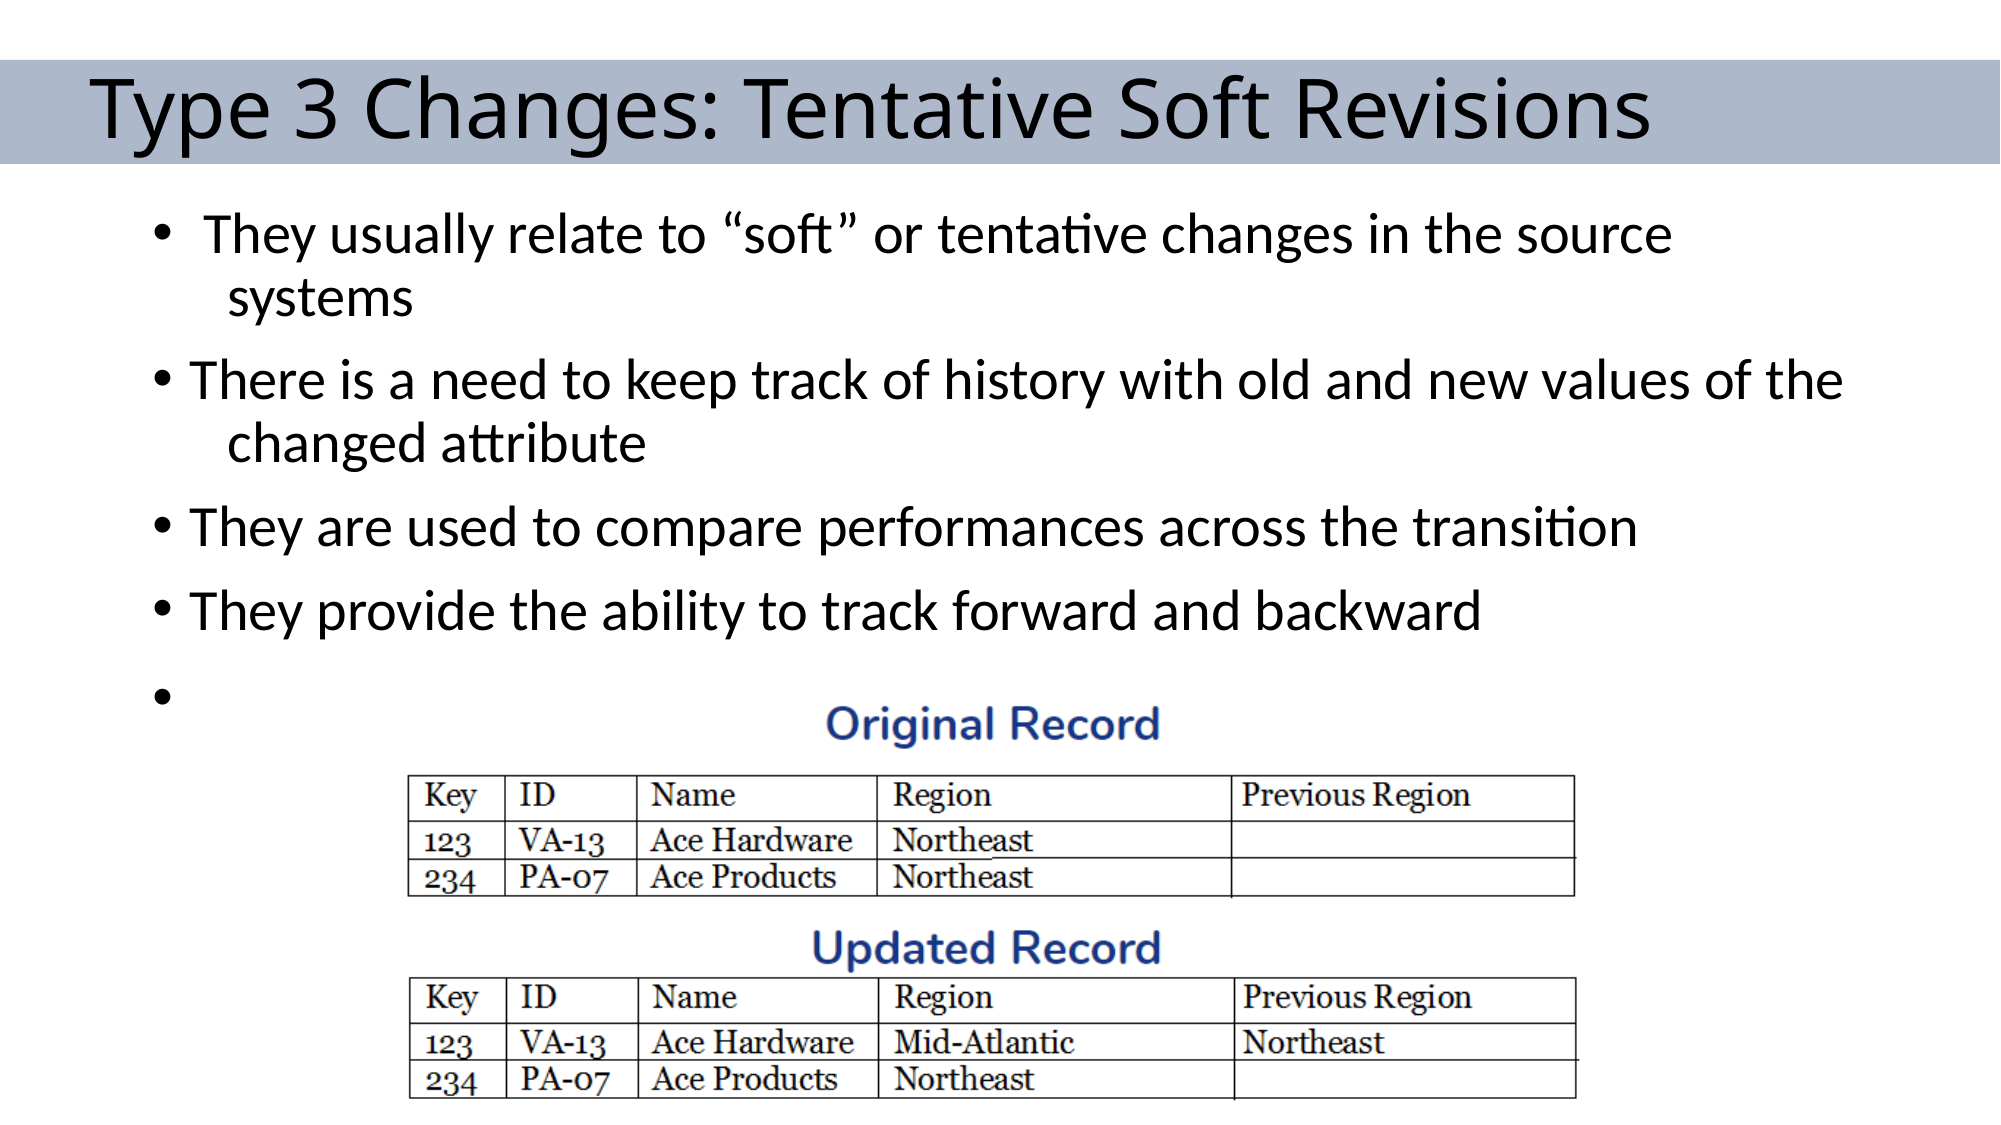

# Type 3 Changes: Tentative Soft Revisions
 They usually relate to “soft” or tentative changes in the source systems
There is a need to keep track of history with old and new values of the changed attribute
They are used to compare performances across the transition
They provide the ability to track forward and backward